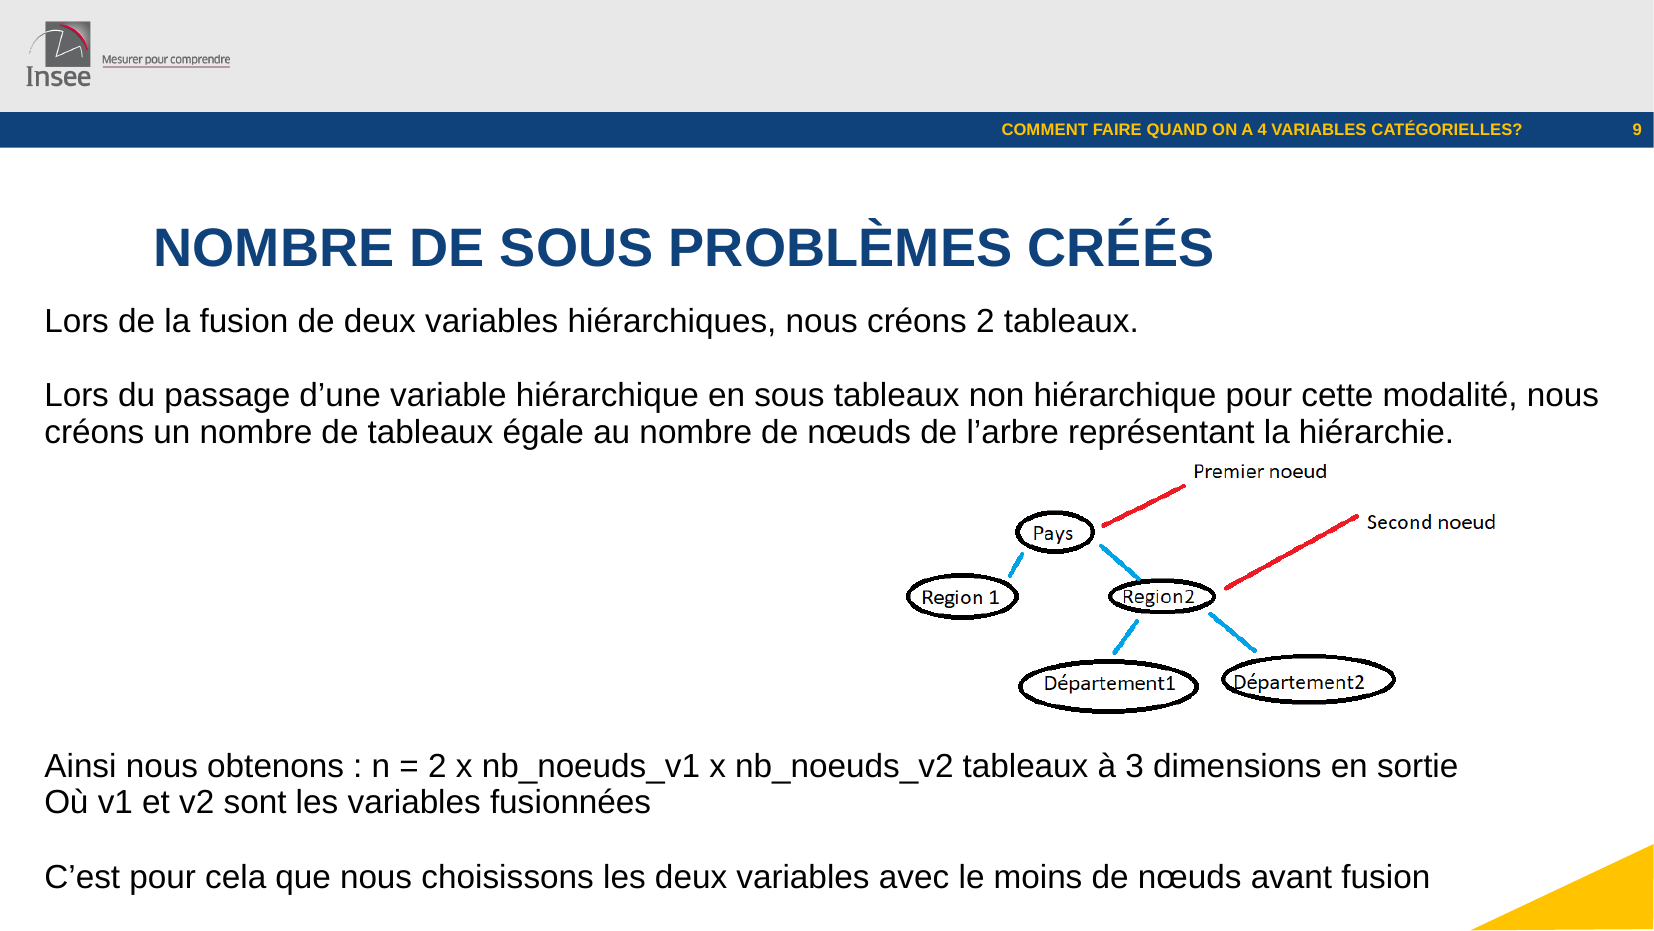

#
Comment faire quand on a 4 variables catégorielles?
9
Nombre de sous problèmes créés
Lors de la fusion de deux variables hiérarchiques, nous créons 2 tableaux.
Lors du passage d’une variable hiérarchique en sous tableaux non hiérarchique pour cette modalité, nous créons un nombre de tableaux égale au nombre de nœuds de l’arbre représentant la hiérarchie.
Ainsi nous obtenons : n = 2 x nb_noeuds_v1 x nb_noeuds_v2 tableaux à 3 dimensions en sortie
Où v1 et v2 sont les variables fusionnées
C’est pour cela que nous choisissons les deux variables avec le moins de nœuds avant fusion